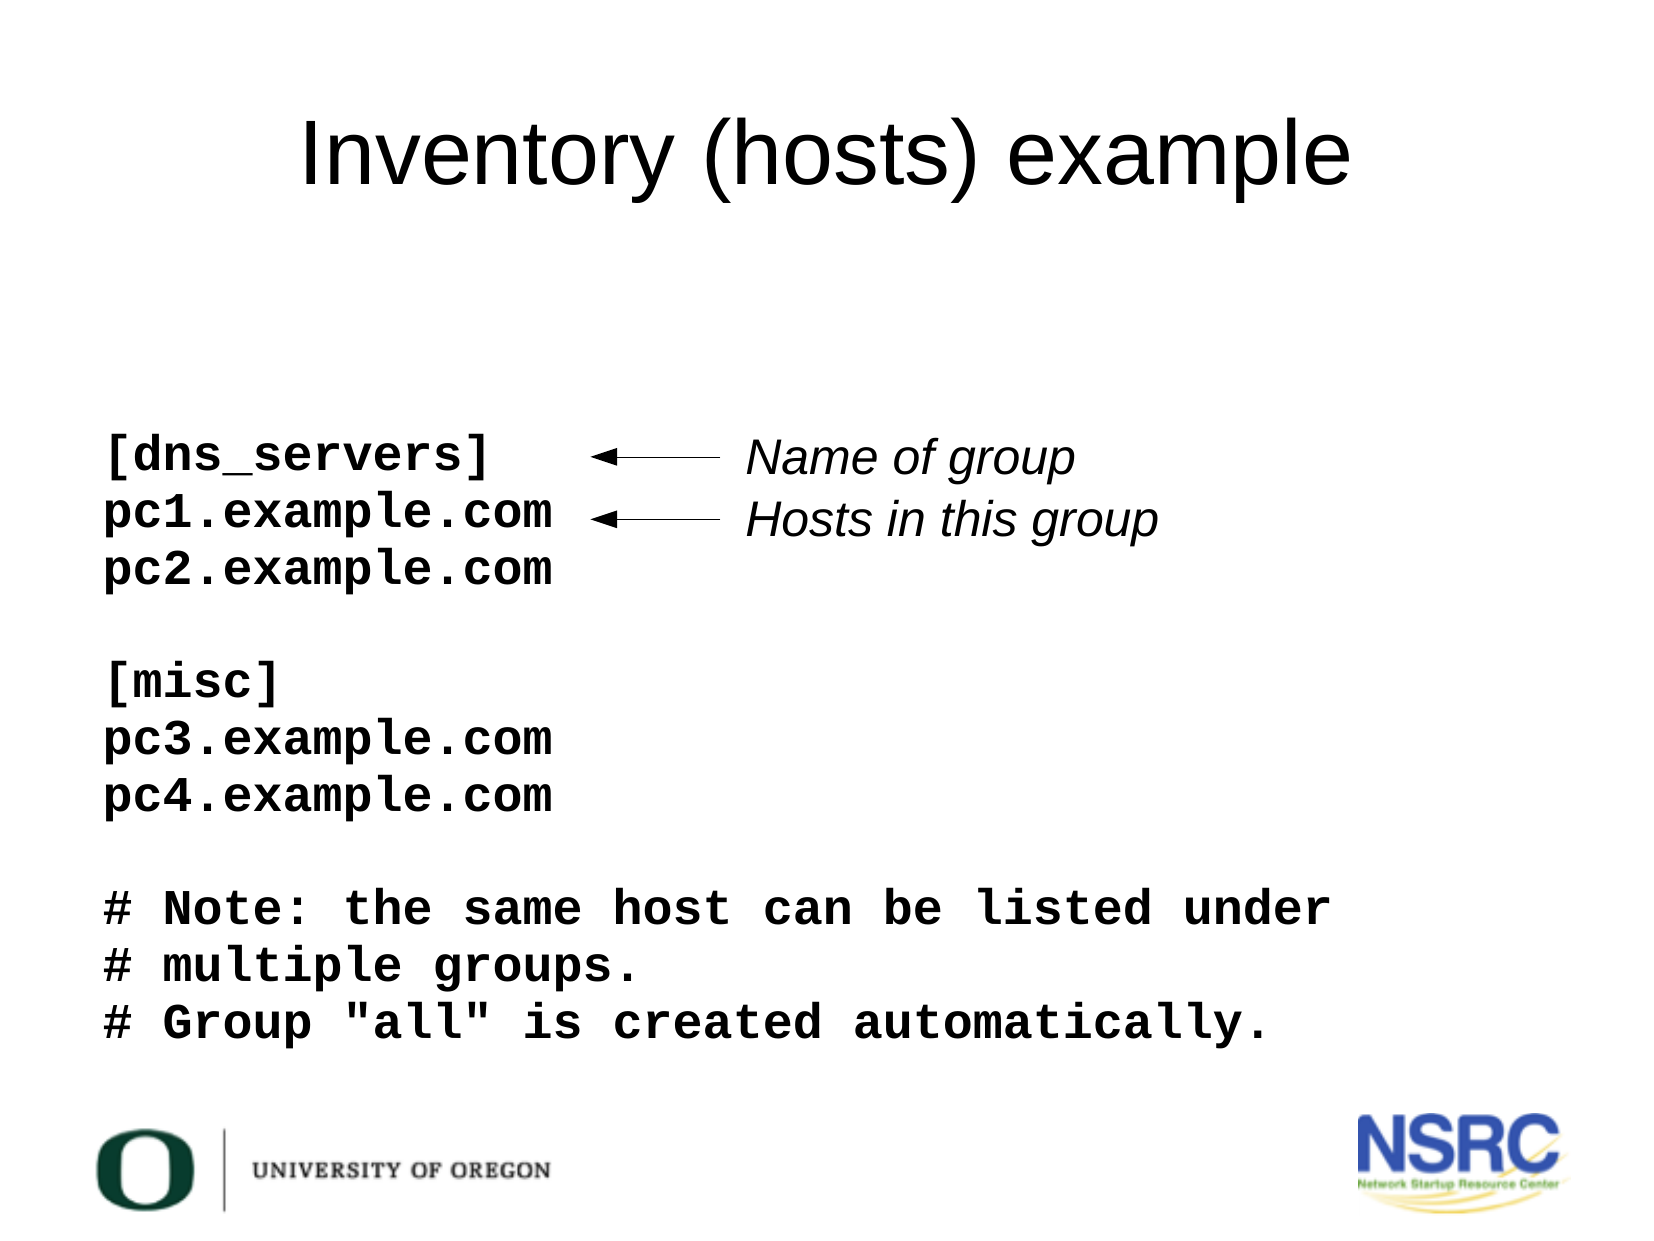

# Inventory (hosts) example
[dns_servers]
pc1.example.com
pc2.example.com
[misc]
pc3.example.com
pc4.example.com
# Note: the same host can be listed under
# multiple groups.
# Group "all" is created automatically.
Name of group
Hosts in this group